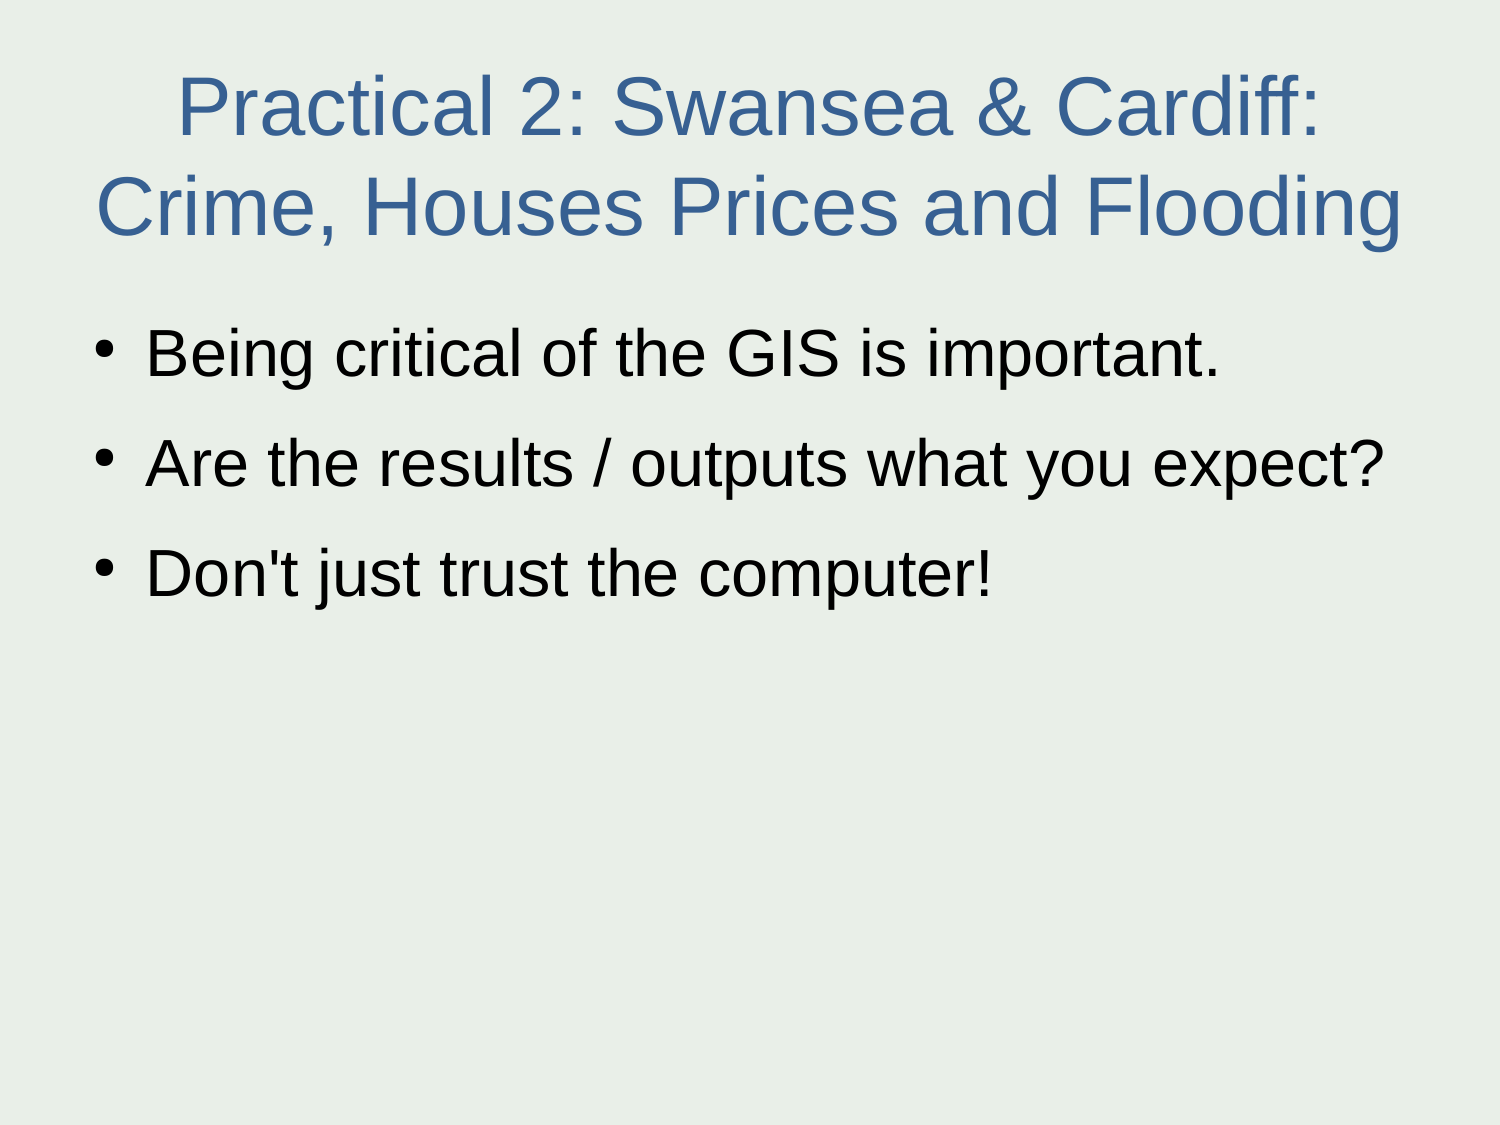

Practical 2: Swansea & Cardiff: Crime, Houses Prices and Flooding
# Being critical of the GIS is important.
Are the results / outputs what you expect?
Don't just trust the computer!